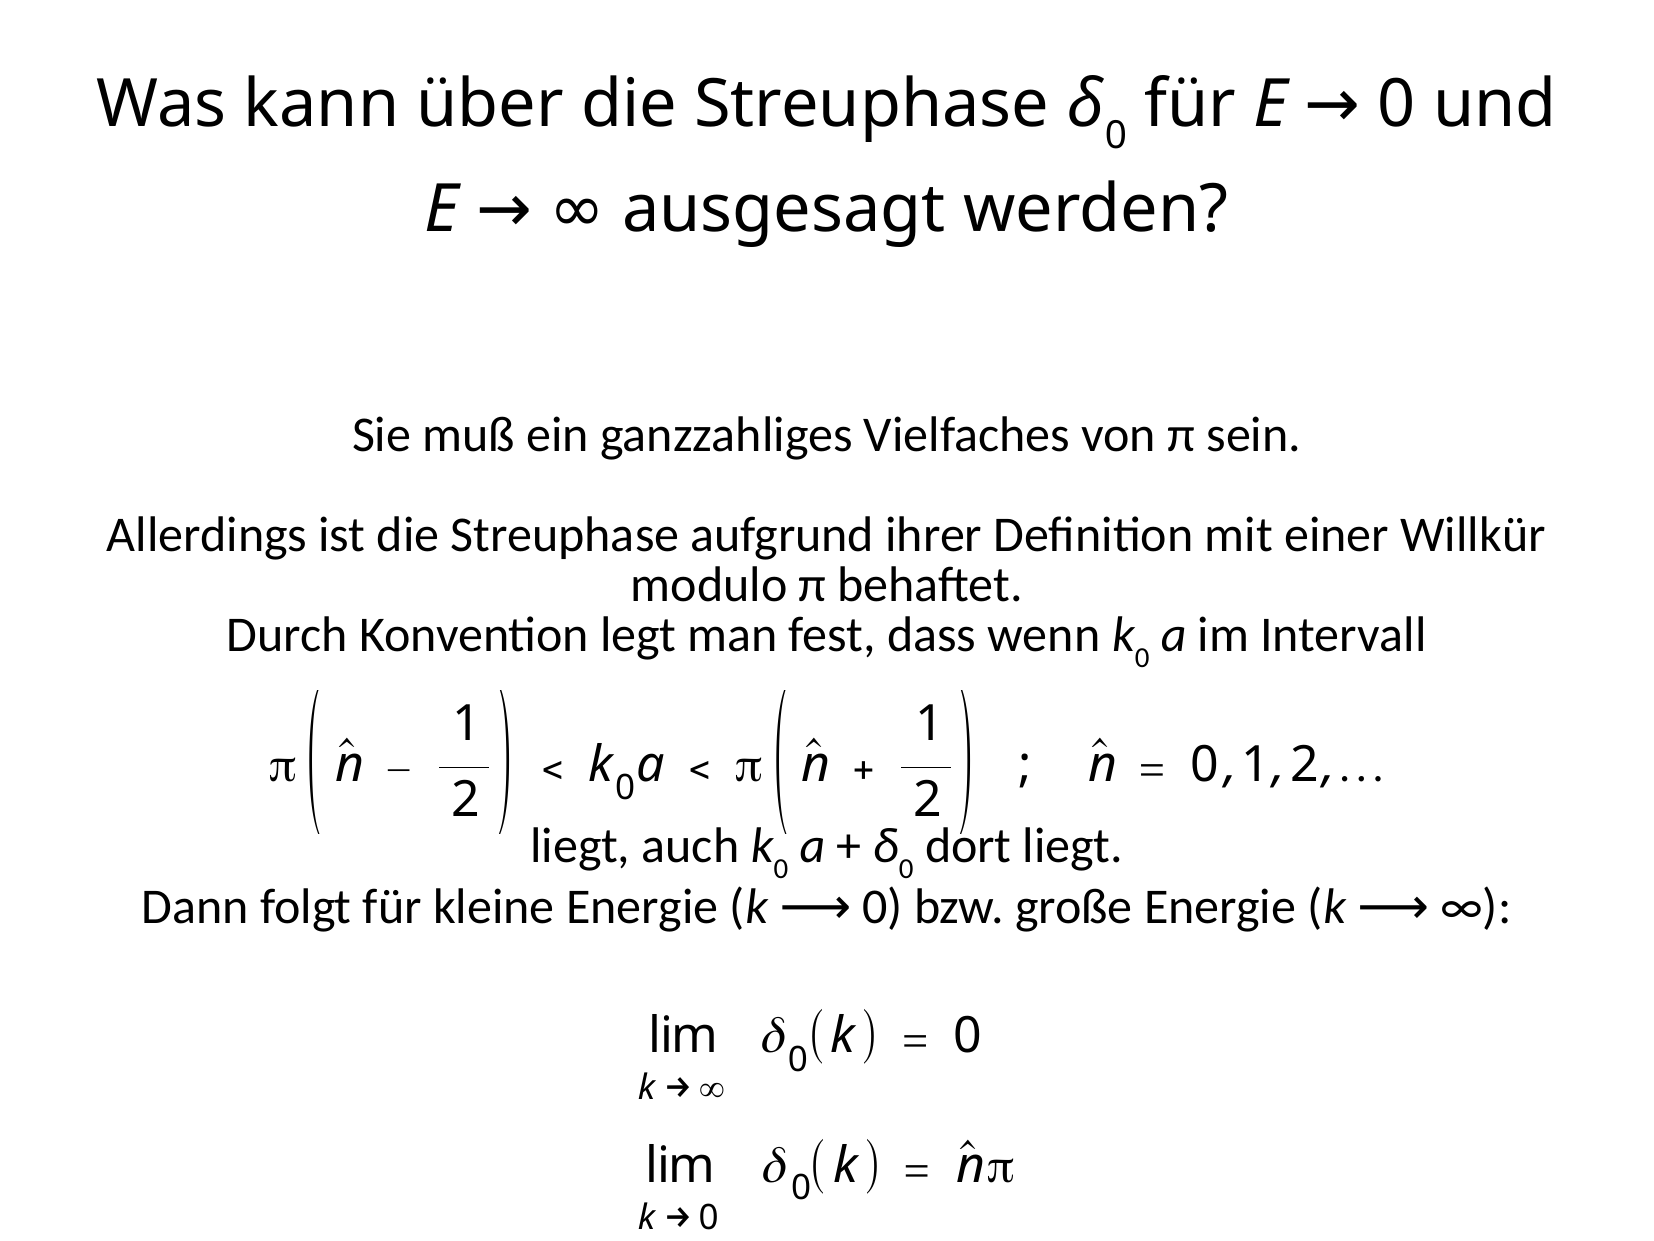

# Was kann über die Streuphase δ0 für E → 0 und E → ∞ ausgesagt werden?
Sie muß ein ganzzahliges Vielfaches von π sein.
Allerdings ist die Streuphase aufgrund ihrer Definition mit einer Willkür modulo π behaftet.
Durch Konvention legt man fest, dass wenn k0 a im Intervall
liegt, auch k0 a + δ0 dort liegt.
Dann folgt für kleine Energie (k ⟶ 0) bzw. große Energie (k ⟶ ∞):